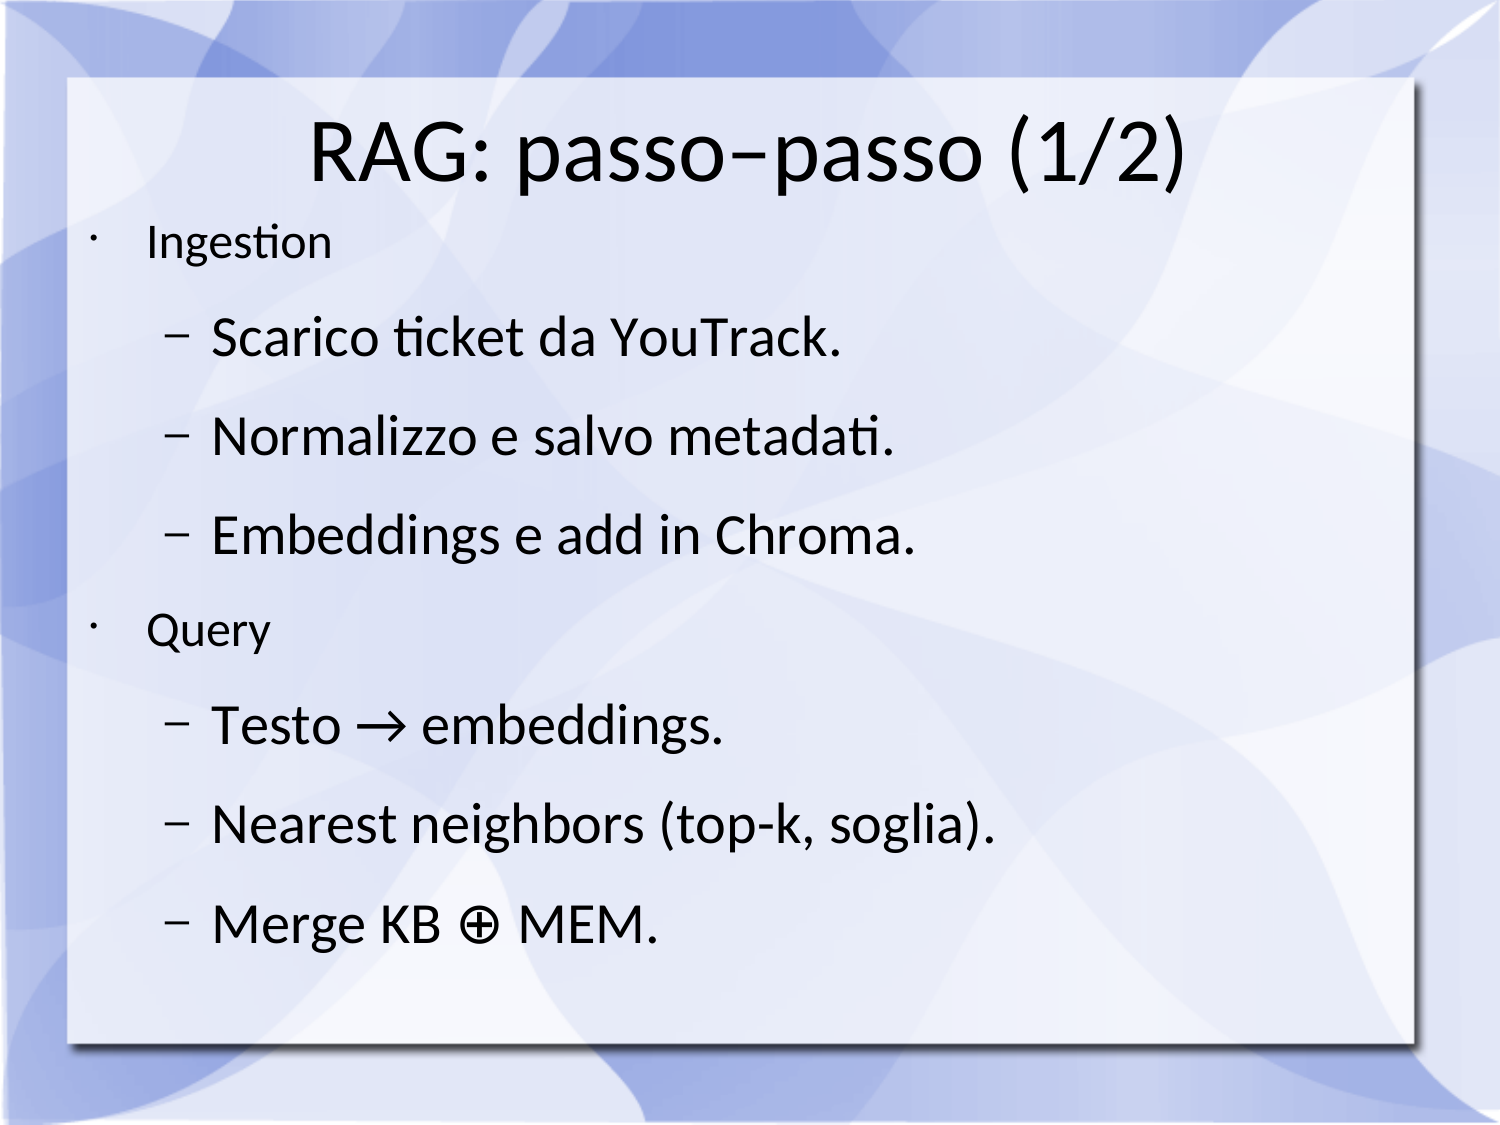

# RAG: passo–passo (1/2)
Ingestion
Scarico ticket da YouTrack.
Normalizzo e salvo metadati.
Embeddings e add in Chroma.
Query
Testo → embeddings.
Nearest neighbors (top-k, soglia).
Merge KB ⊕ MEM.